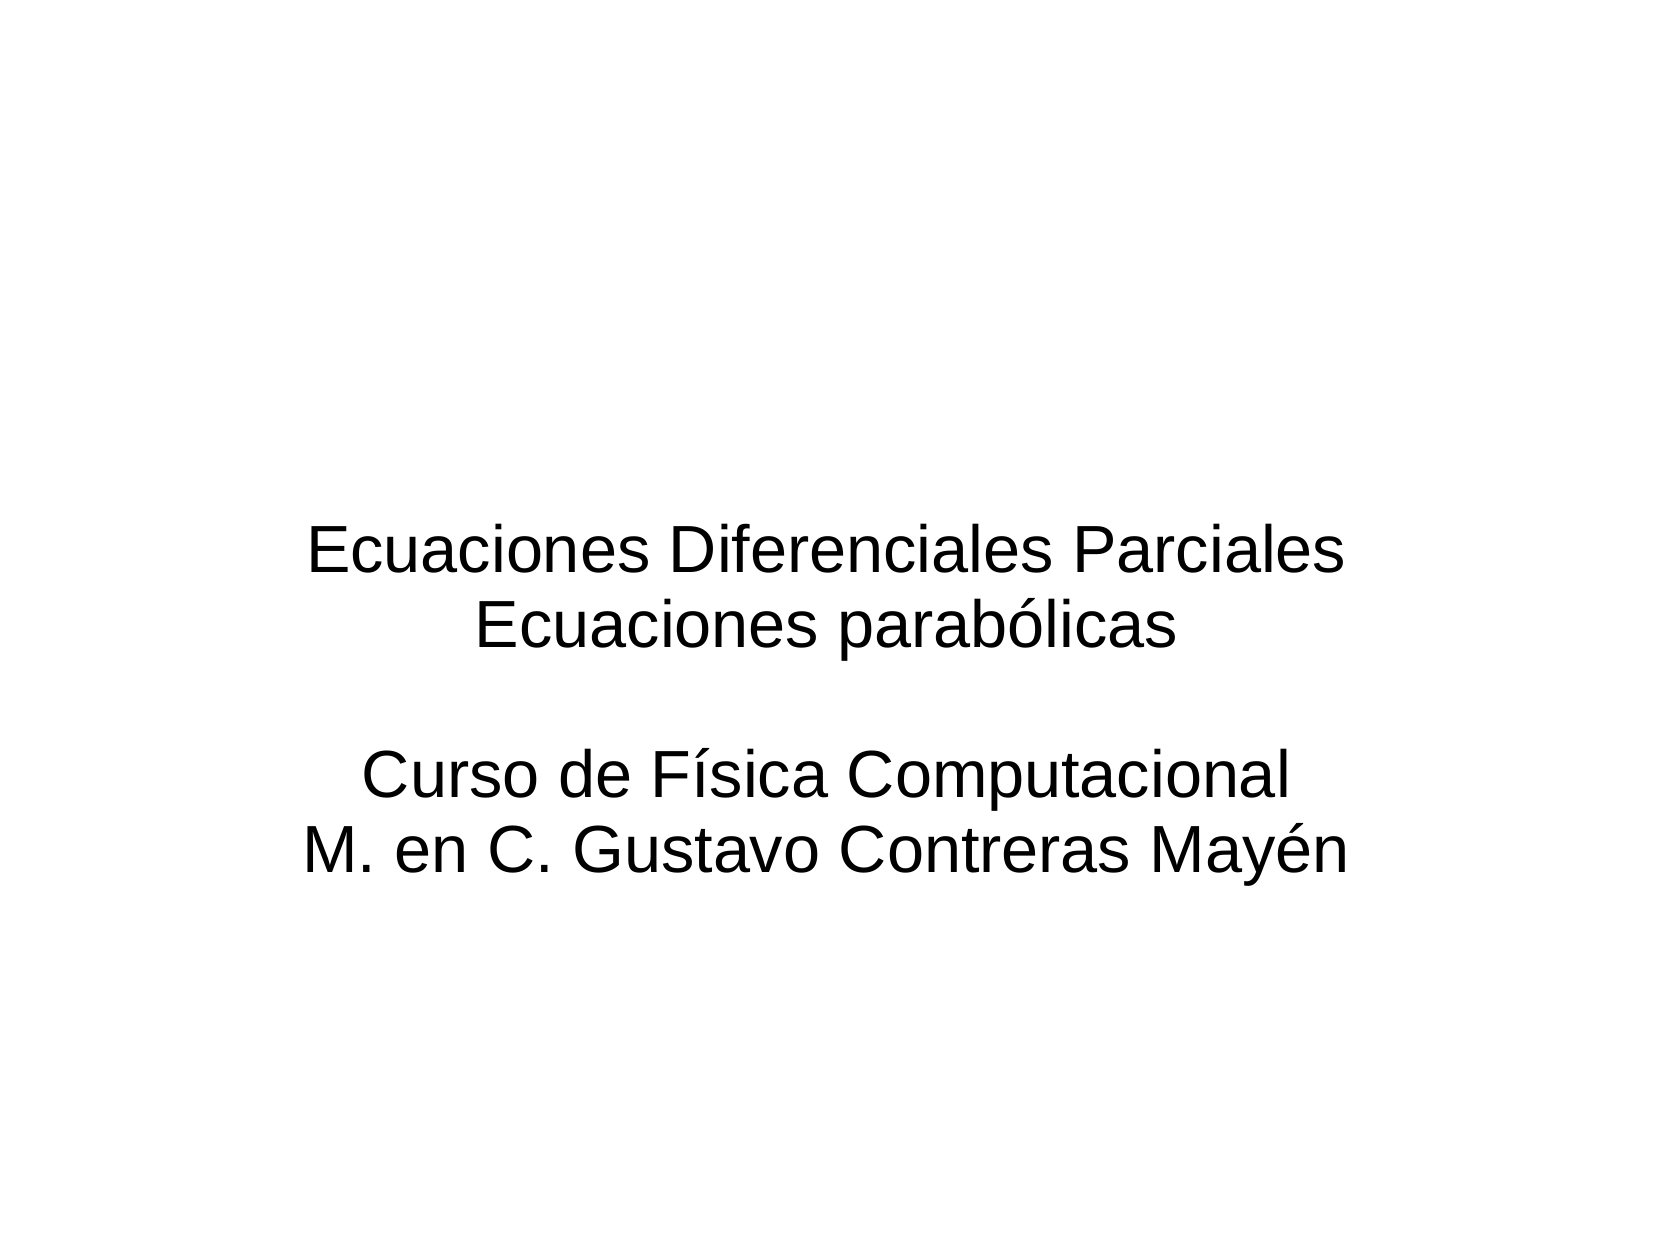

#
Ecuaciones Diferenciales Parciales
Ecuaciones parabólicas
Curso de Física Computacional
M. en C. Gustavo Contreras Mayén